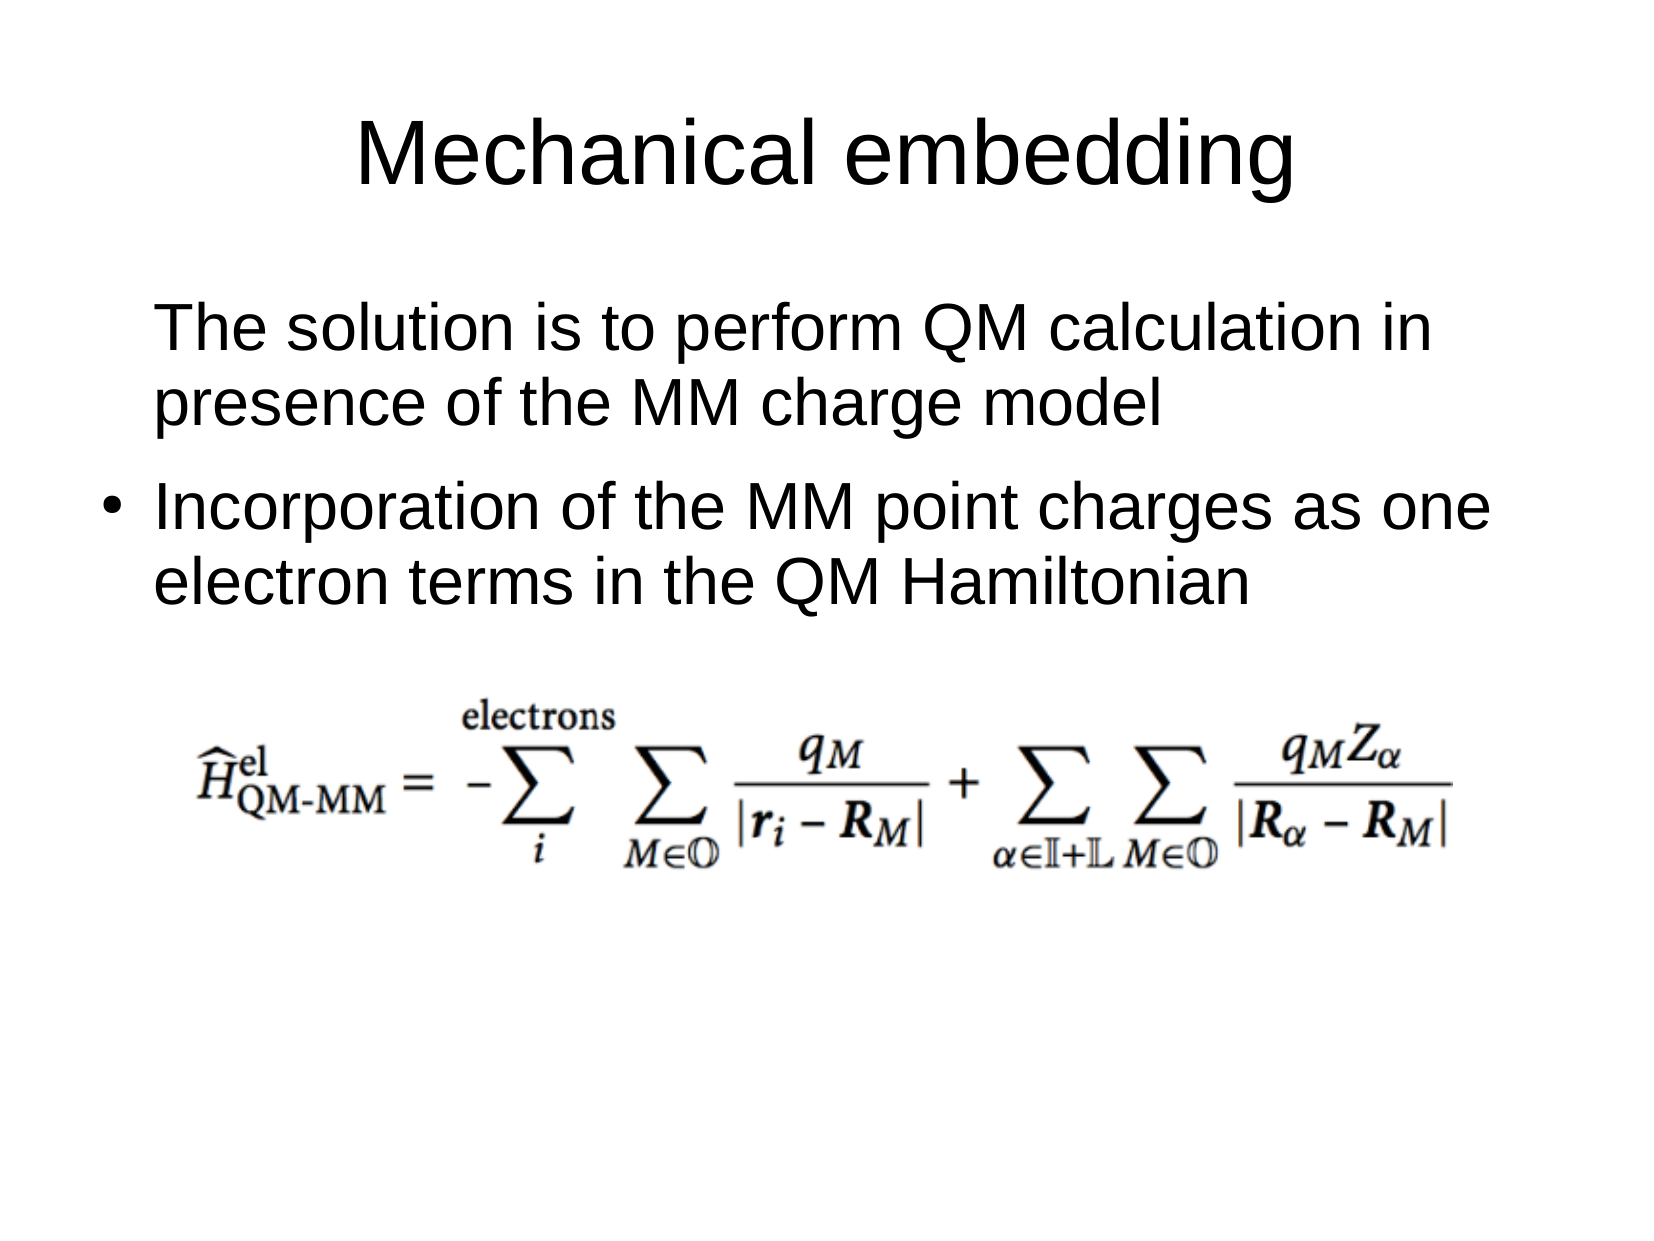

# Mechanical embedding
The solution is to perform QM calculation in presence of the MM charge model
Incorporation of the MM point charges as one electron terms in the QM Hamiltonian